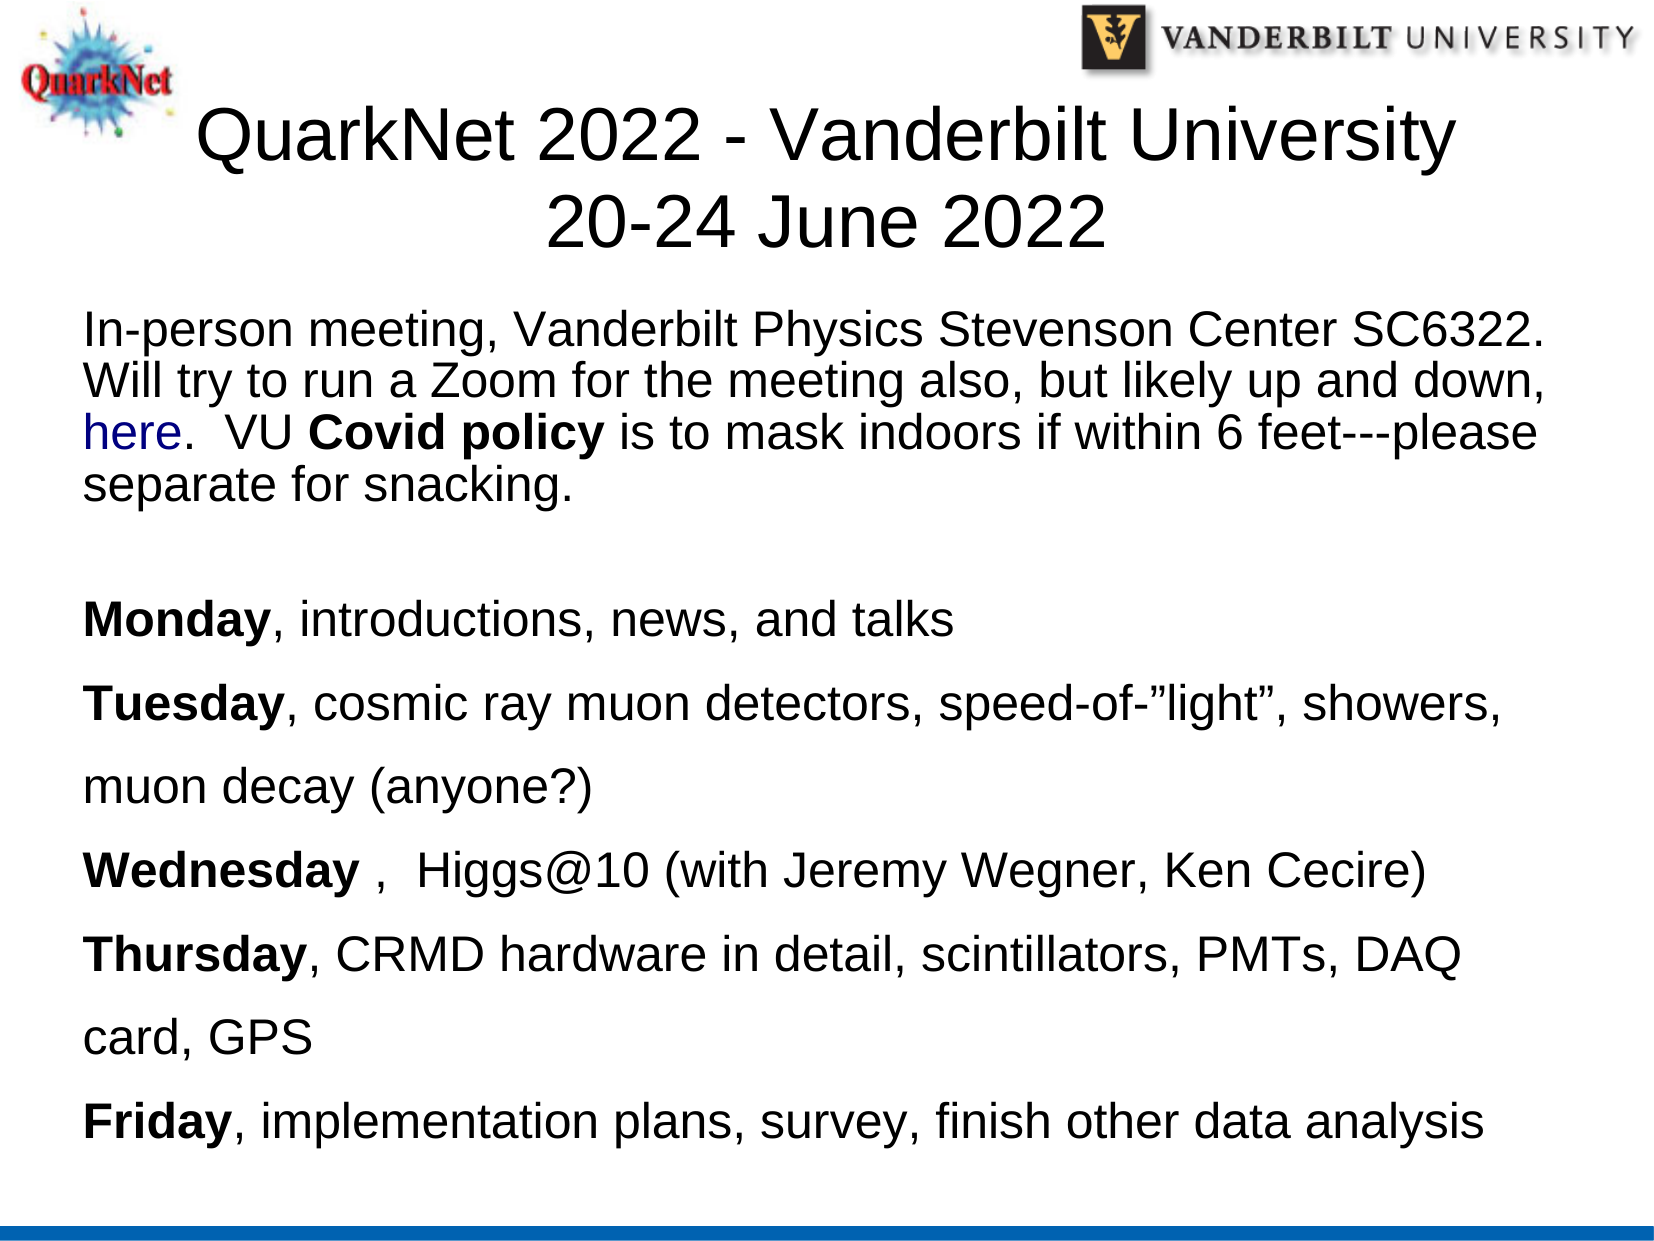

# QuarkNet 2022 - Vanderbilt University 20-24 June 2022
In-person meeting, Vanderbilt Physics Stevenson Center SC6322. Will try to run a Zoom for the meeting also, but likely up and down, here. VU Covid policy is to mask indoors if within 6 feet---please separate for snacking.
Monday, introductions, news, and talks
Tuesday, cosmic ray muon detectors, speed-of-”light”, showers, muon decay (anyone?)
Wednesday , Higgs@10 (with Jeremy Wegner, Ken Cecire)
Thursday, CRMD hardware in detail, scintillators, PMTs, DAQ card, GPS
Friday, implementation plans, survey, finish other data analysis